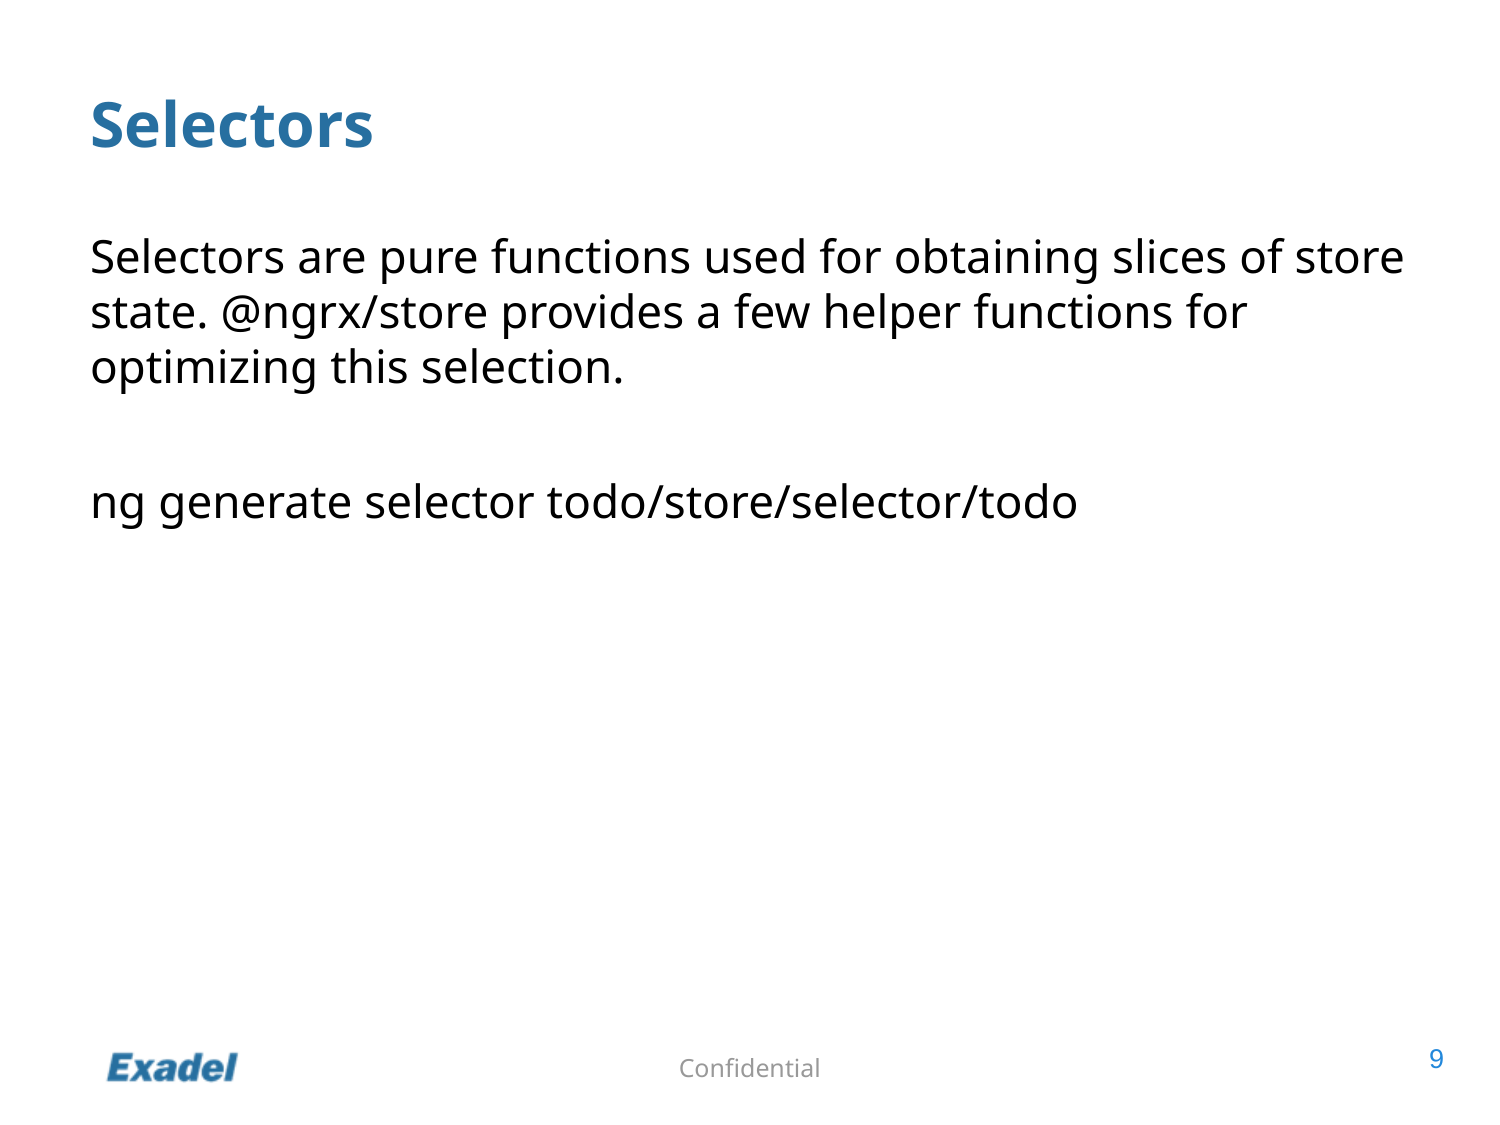

# Selectors
Selectors are pure functions used for obtaining slices of store state. @ngrx/store provides a few helper functions for optimizing this selection.
ng generate selector todo/store/selector/todo